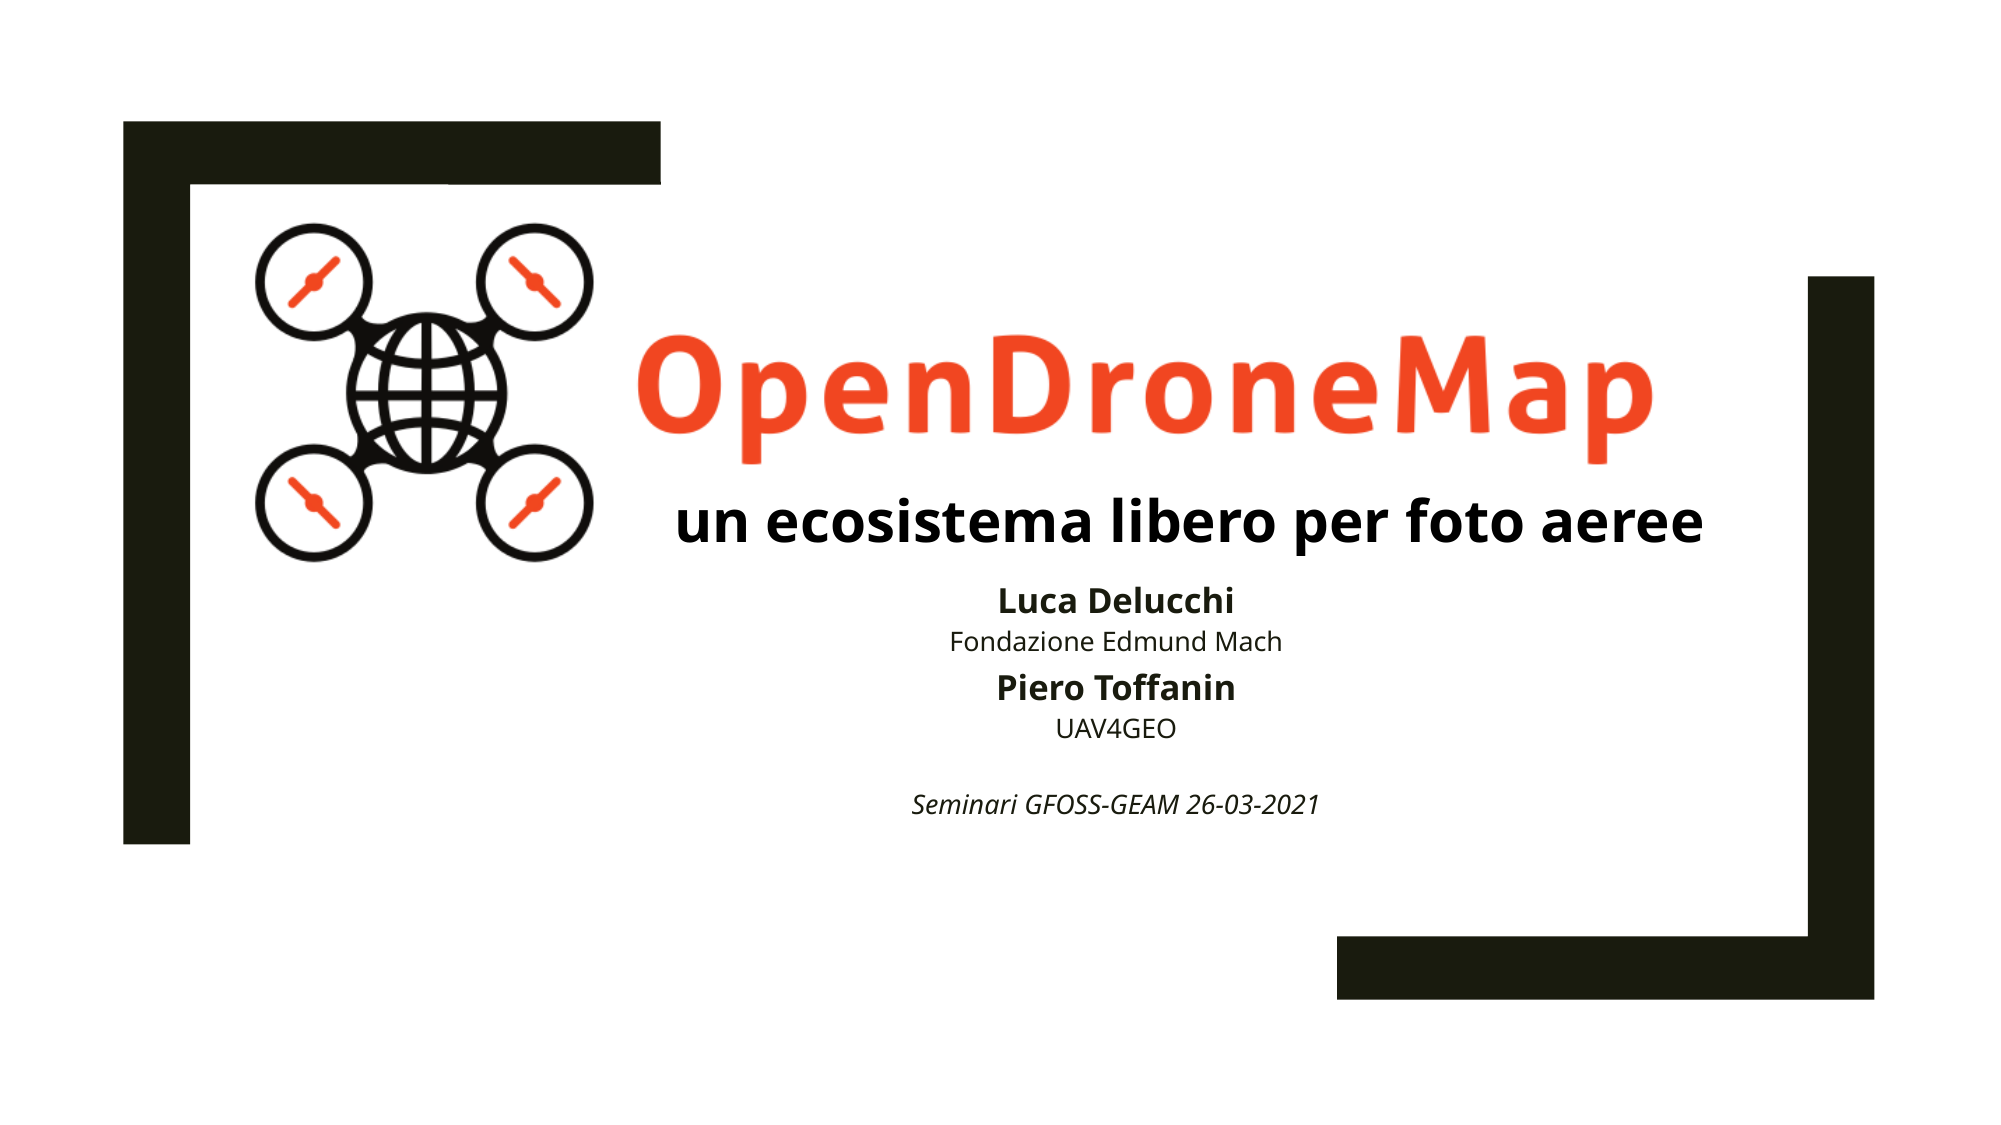

un ecosistema libero per foto aeree
# Luca Delucchi
Fondazione Edmund Mach
Piero Toffanin
UAV4GEO
Seminari GFOSS-GEAM 26-03-2021